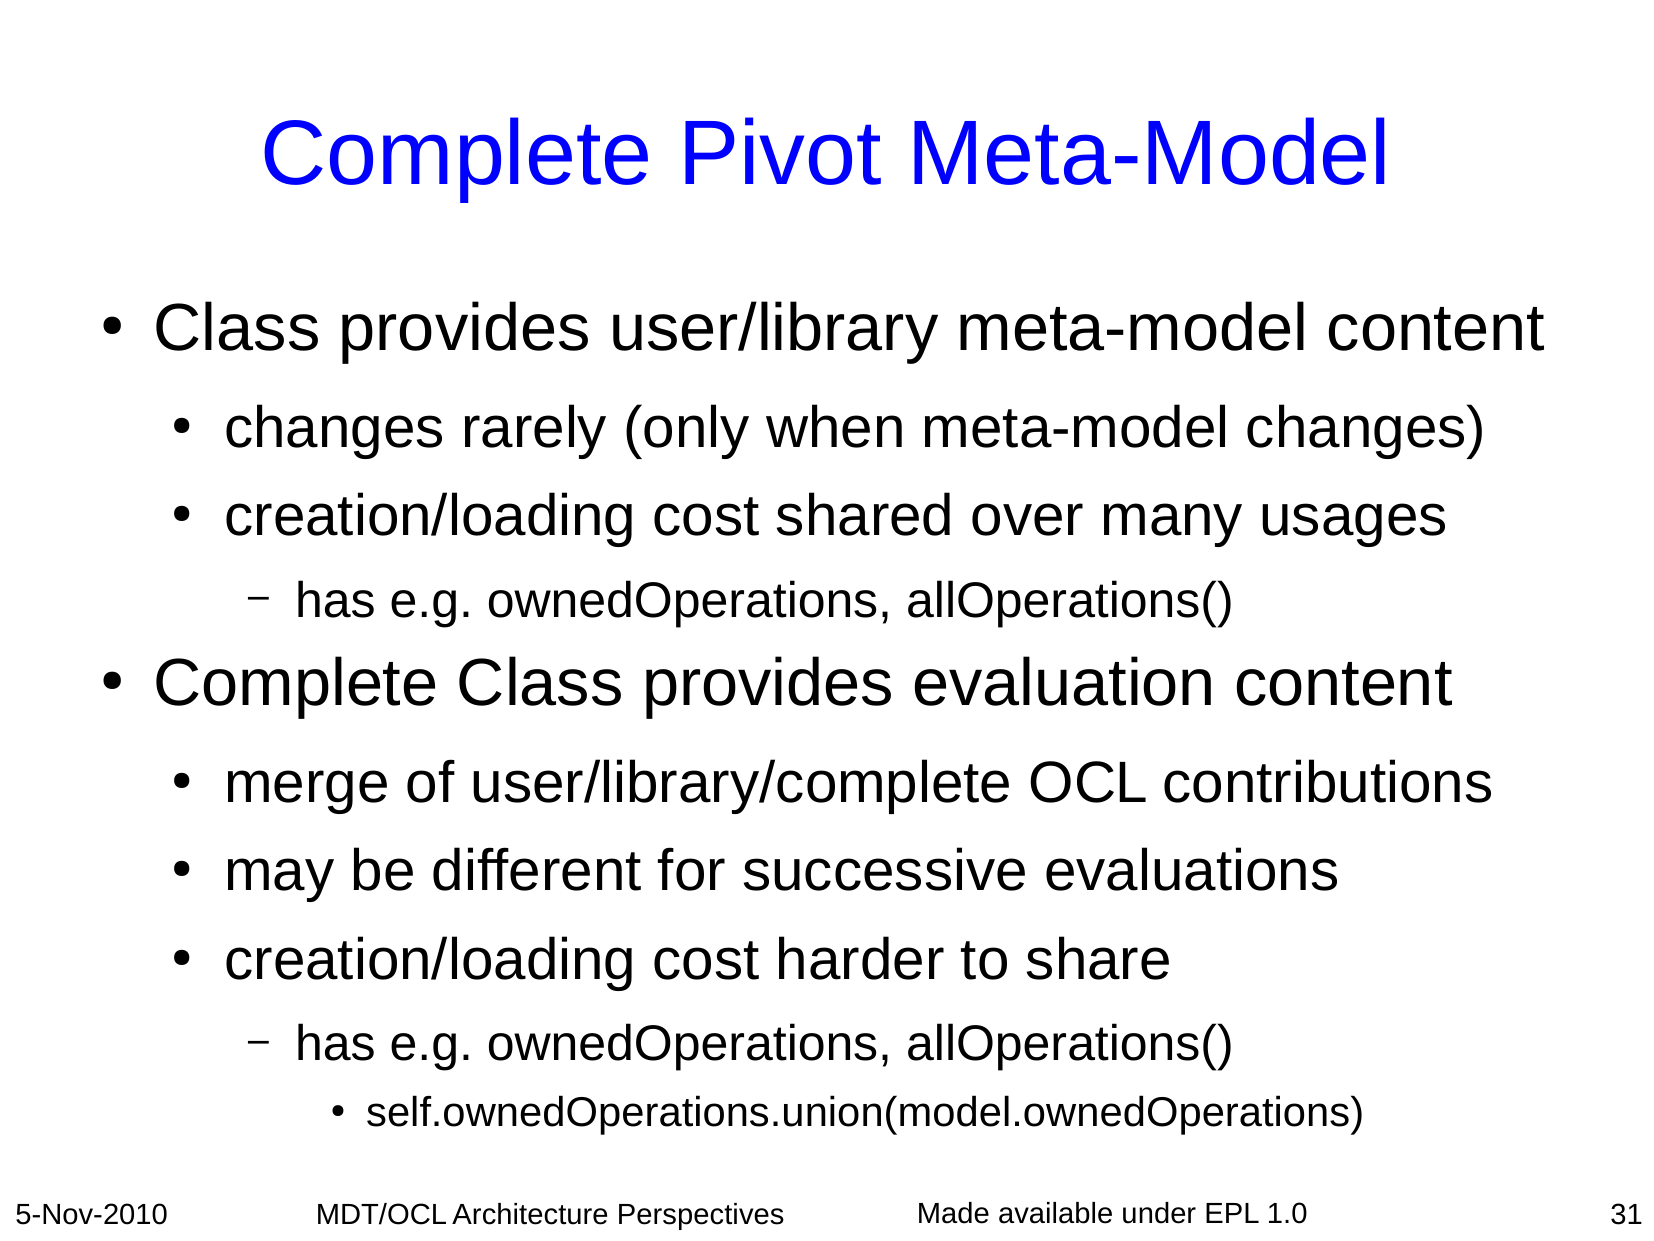

# Complete Pivot Meta-Model
Class provides user/library meta-model content
changes rarely (only when meta-model changes)
creation/loading cost shared over many usages
has e.g. ownedOperations, allOperations()
Complete Class provides evaluation content
merge of user/library/complete OCL contributions
may be different for successive evaluations
creation/loading cost harder to share
has e.g. ownedOperations, allOperations()
self.ownedOperations.union(model.ownedOperations)
5-Nov-2010
MDT/OCL Architecture Perspectives
31